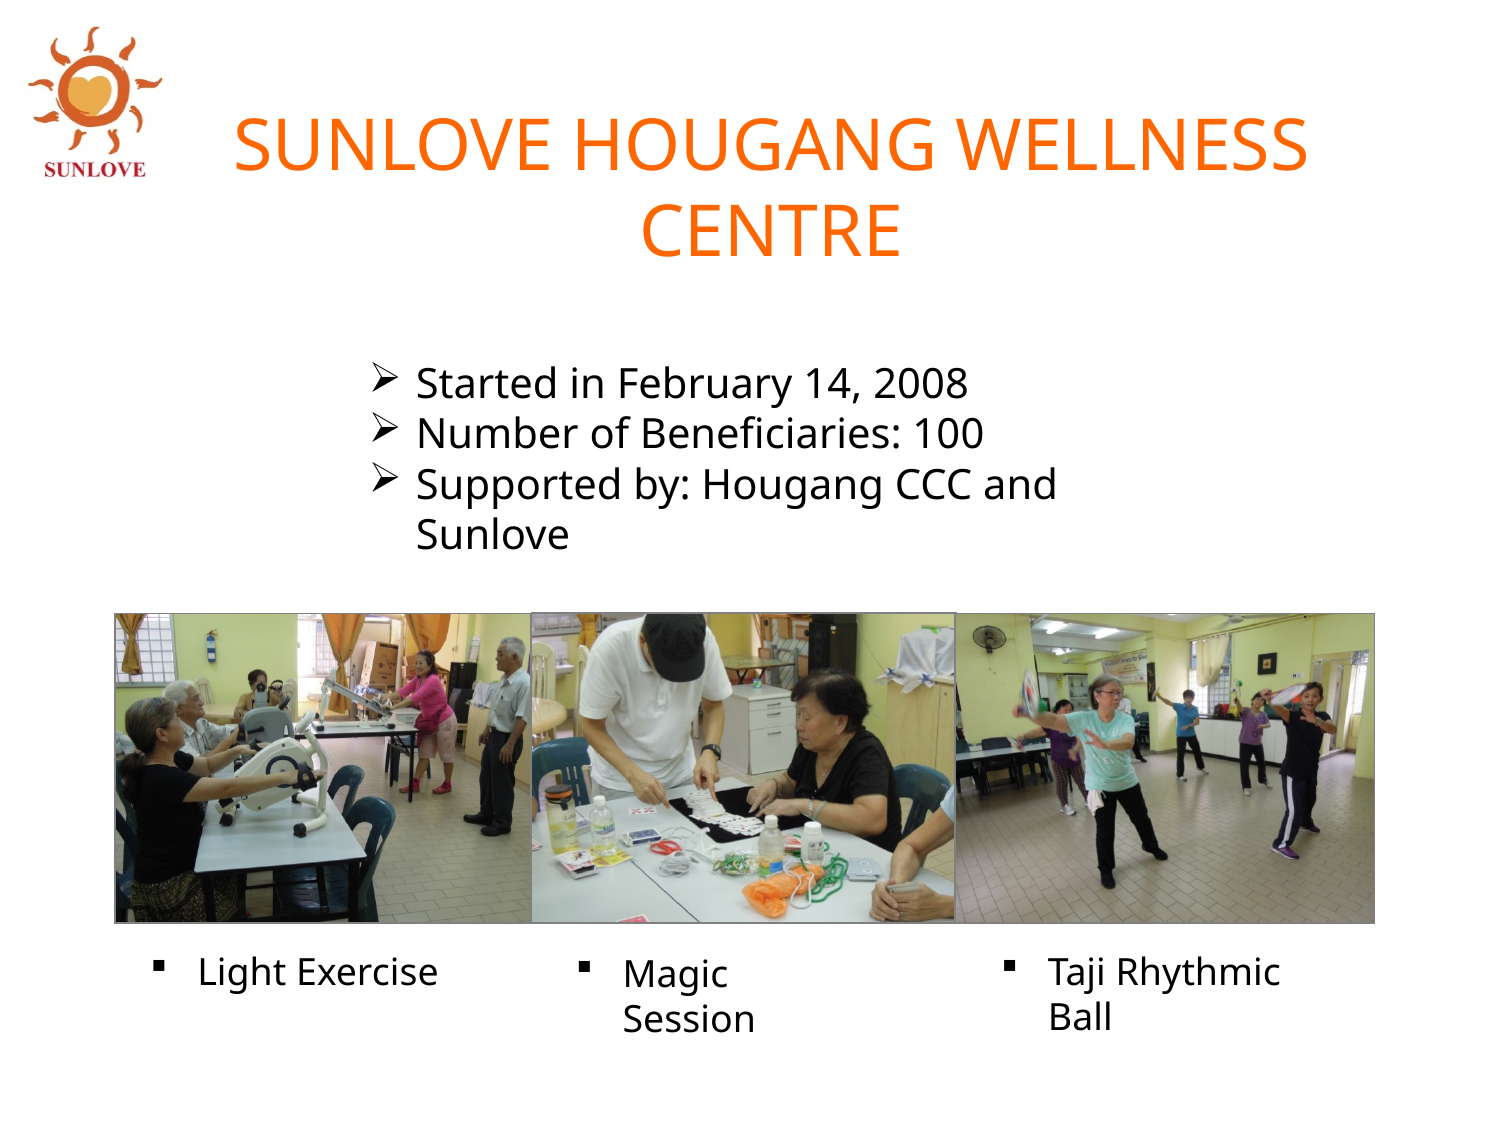

# SUNLOVE HOUGANG WELLNESS CENTRE
Started in February 14, 2008
Number of Beneficiaries: 100
Supported by: Hougang CCC and Sunlove
Light Exercise
Taji Rhythmic Ball
Magic Session